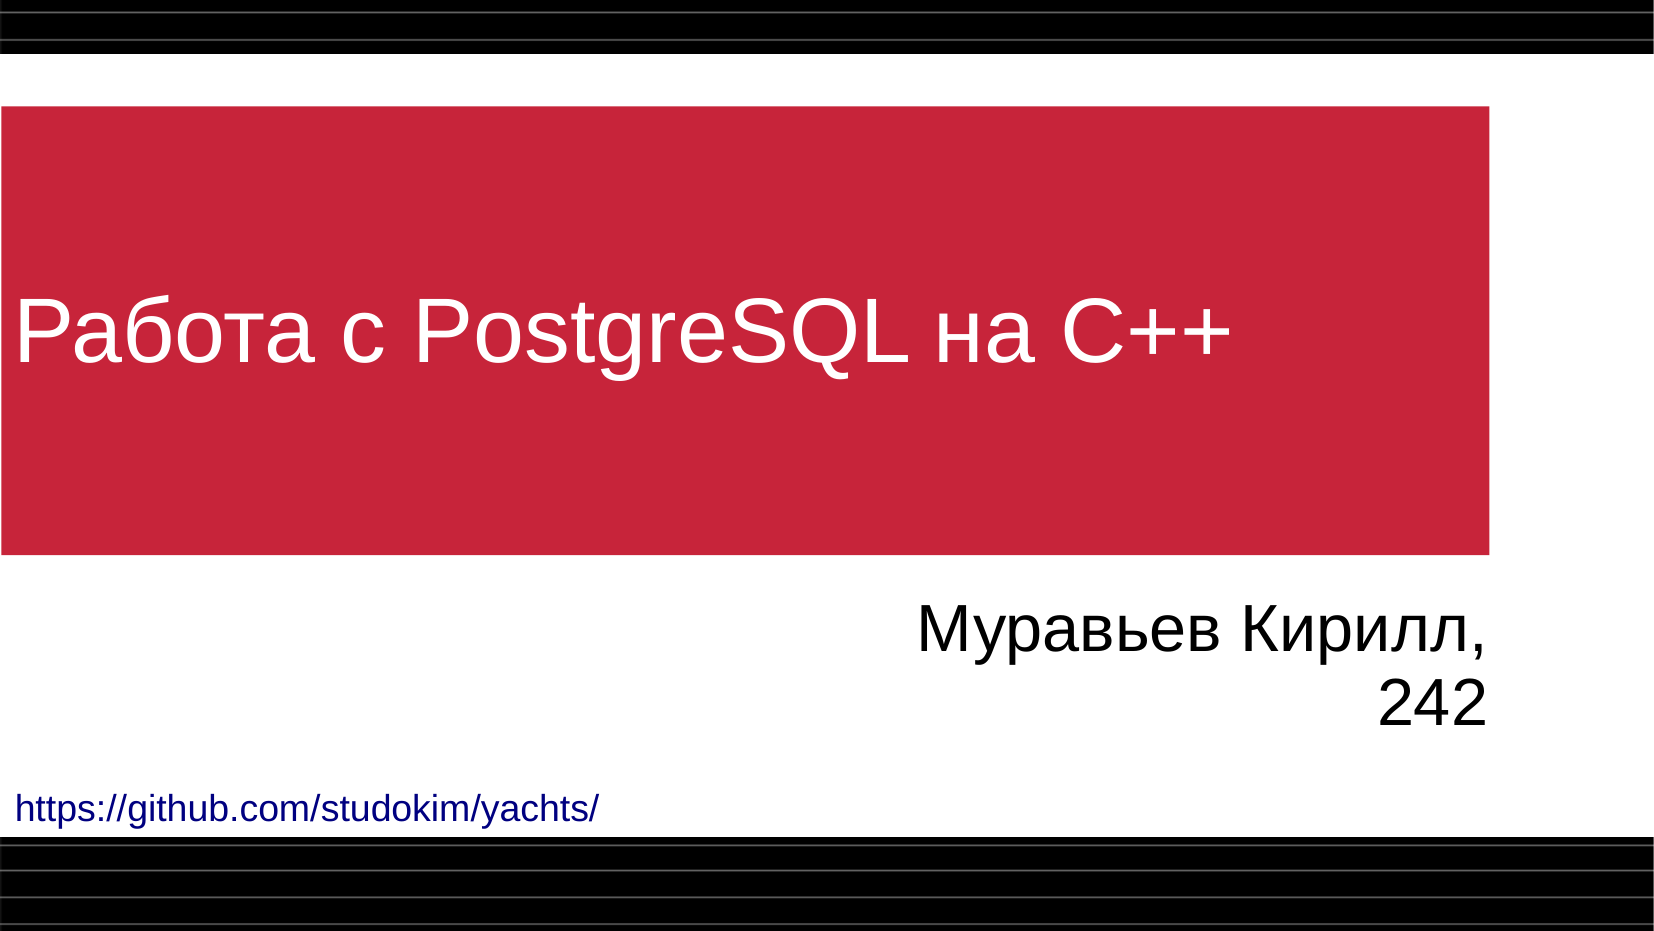

# Работа с PostgreSQL на C++
Муравьев Кирилл,
242
https://github.com/studokim/yachts/